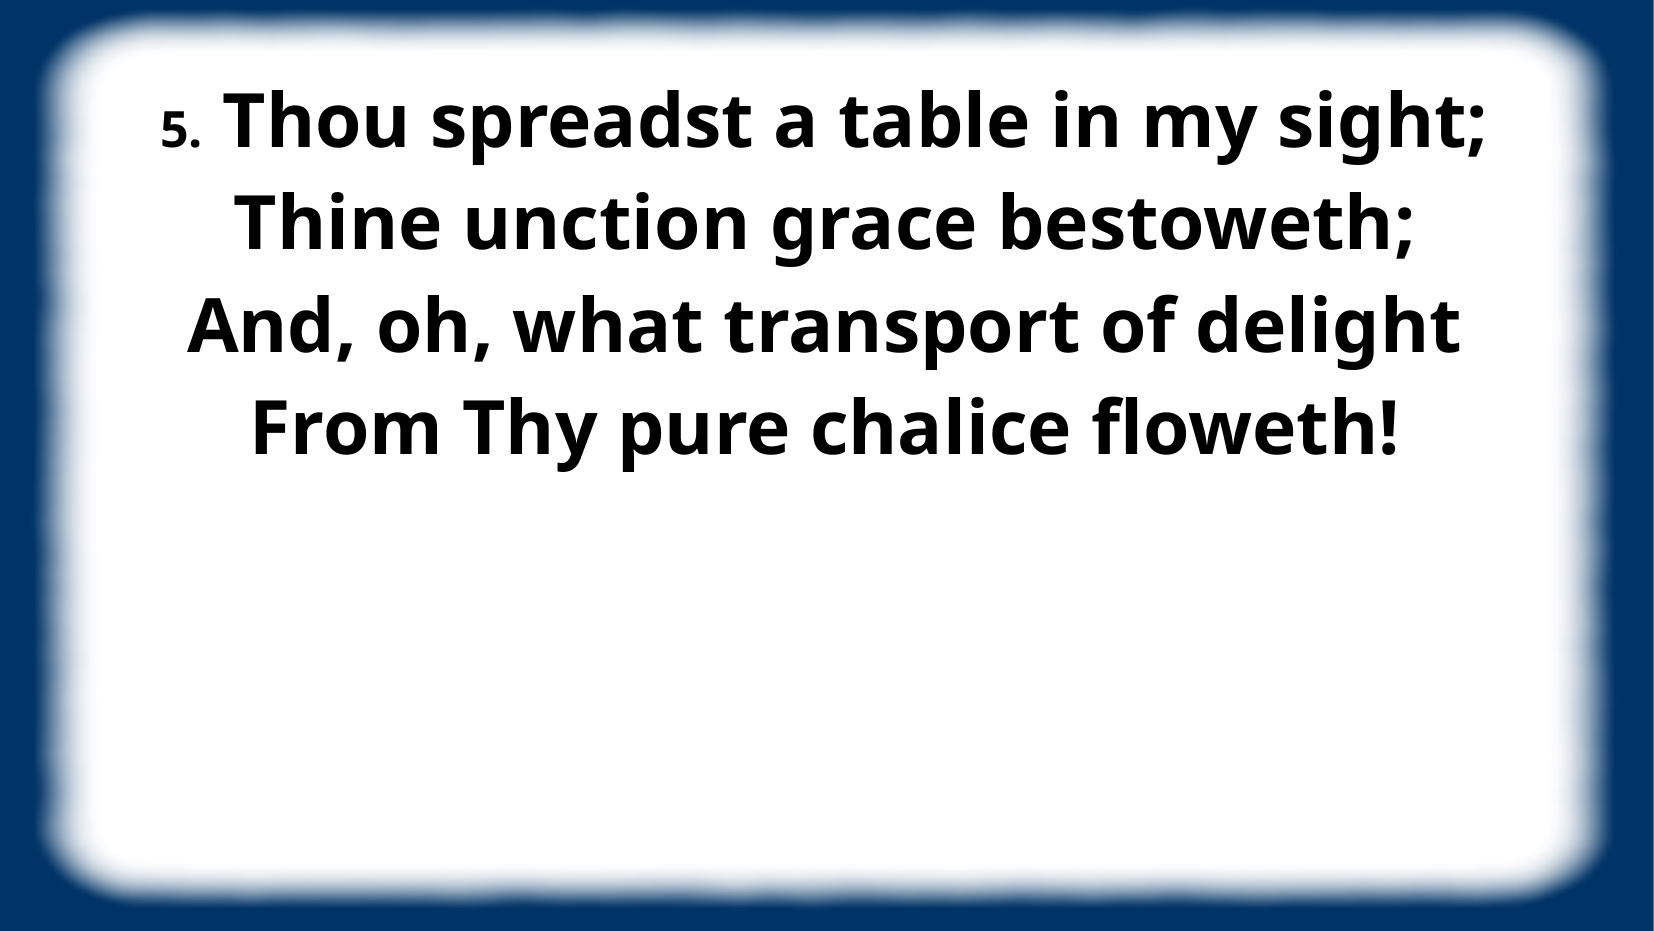

5. Thou spreadst a table in my sight;
Thine unction grace bestoweth;
And, oh, what transport of delight
From Thy pure chalice floweth!